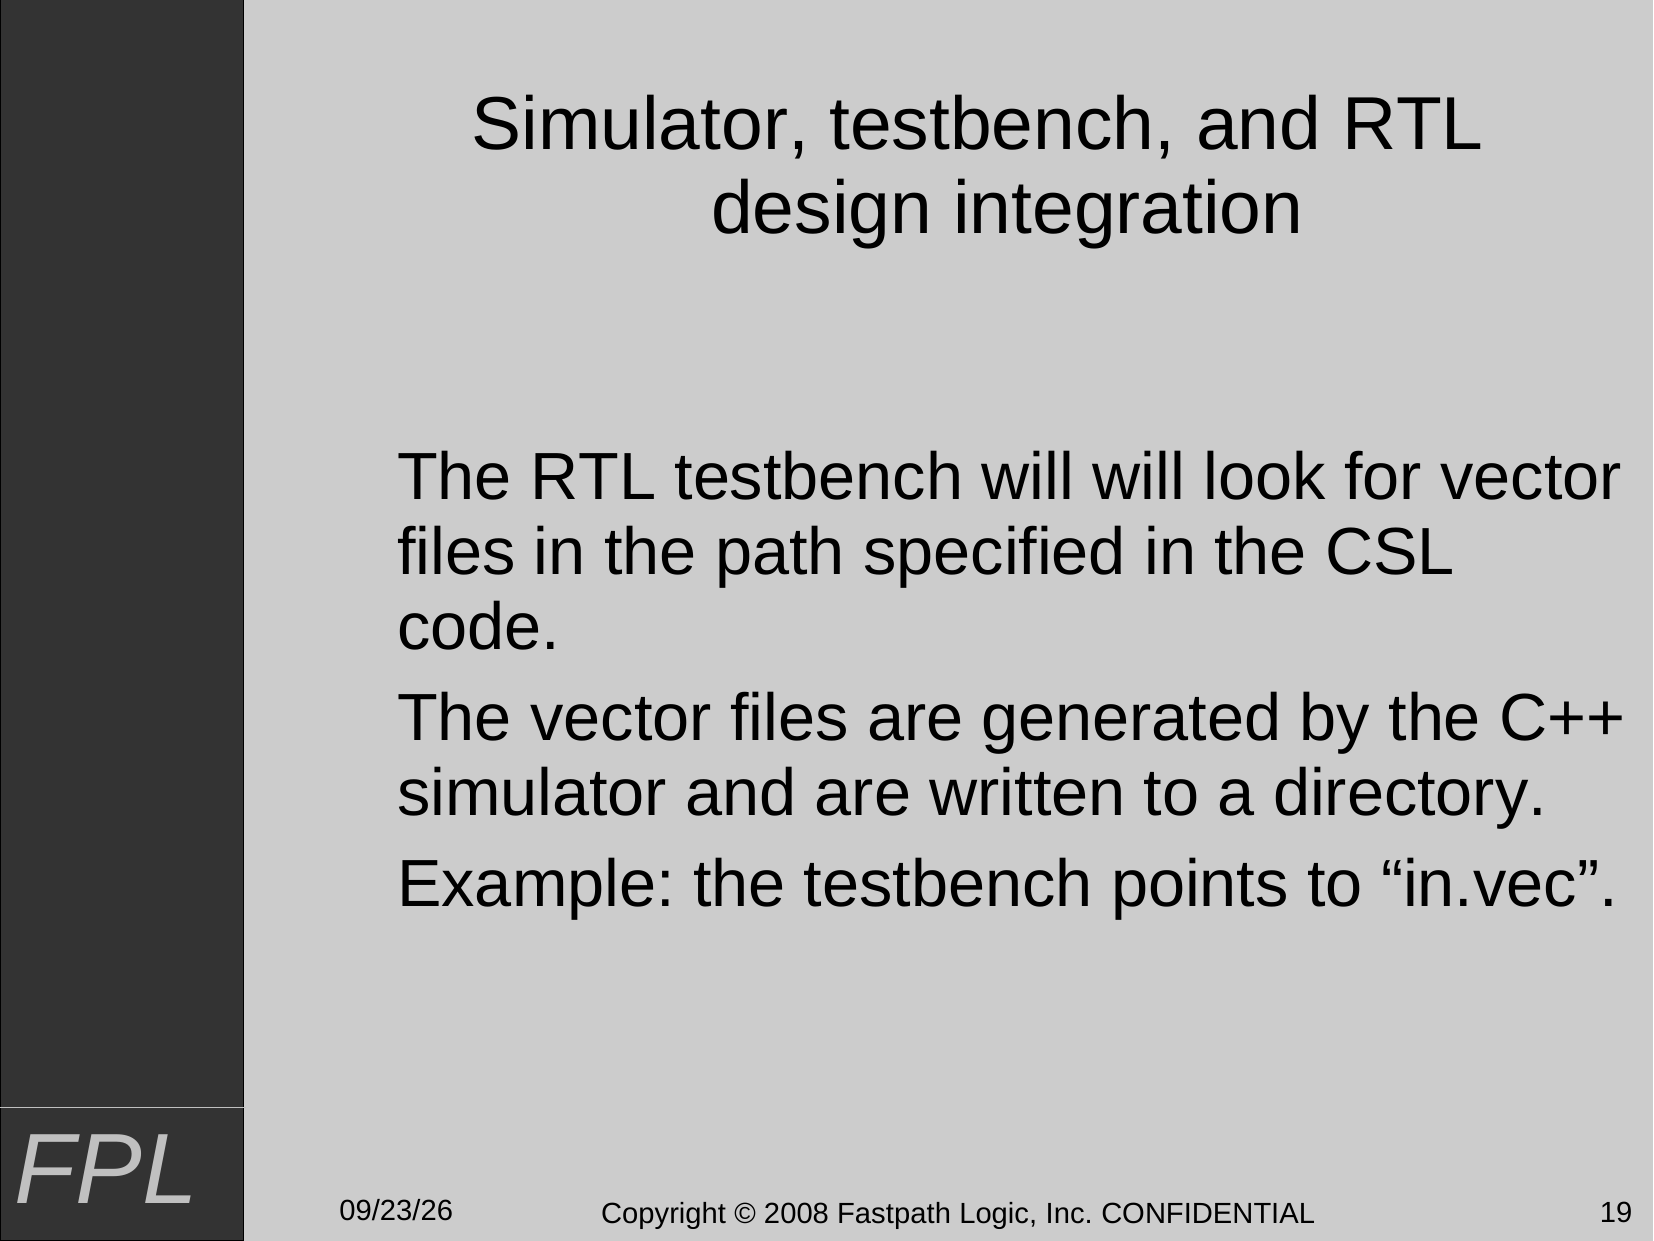

# Simulator, testbench, and RTL design integration
The RTL testbench will will look for vector files in the path specified in the CSL code.
The vector files are generated by the C++ simulator and are written to a directory.
Example: the testbench points to “in.vec”.
19
© 2008 Fastpath Logic Inc.